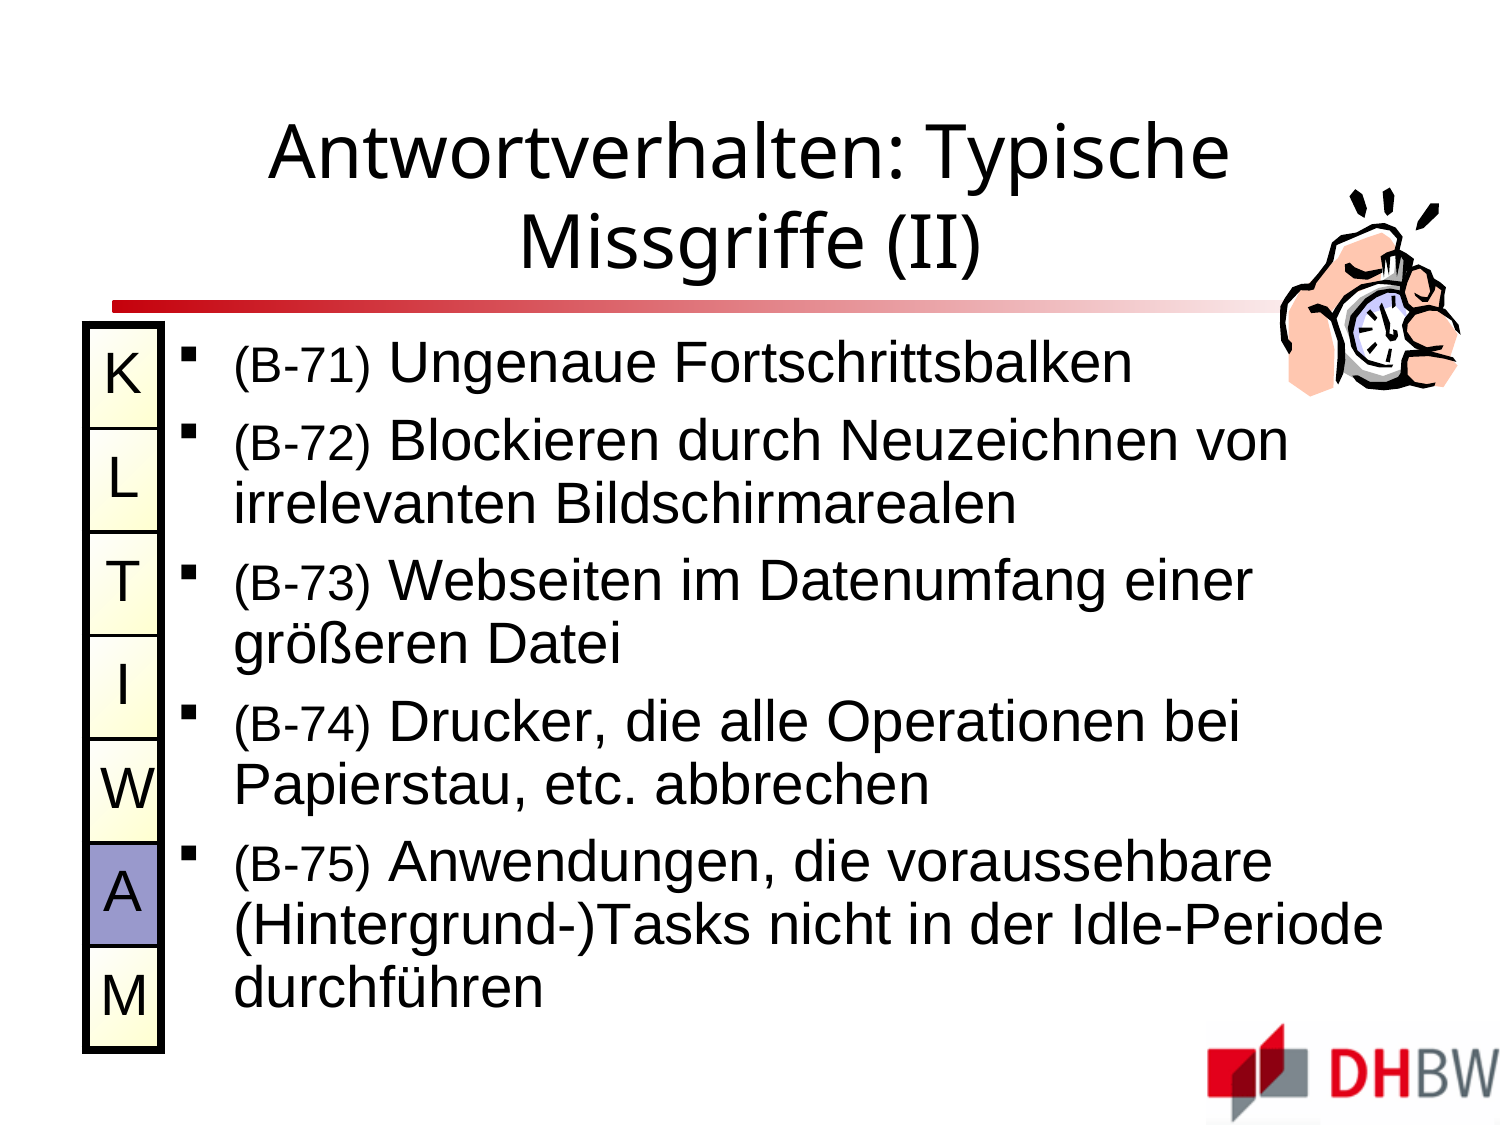

# Antwortverhalten: Typische Missgriffe (II)
| K |
| --- |
| L |
| T |
| I |
| W |
| A |
| M |
(B-71) Ungenaue Fortschrittsbalken
(B-72) Blockieren durch Neuzeichnen von irrelevanten Bildschirmarealen
(B-73) Webseiten im Datenumfang einer größeren Datei
(B-74) Drucker, die alle Operationen bei Papierstau, etc. abbrechen
(B-75) Anwendungen, die voraussehbare (Hintergrund-)Tasks nicht in der Idle-Periode durchführen